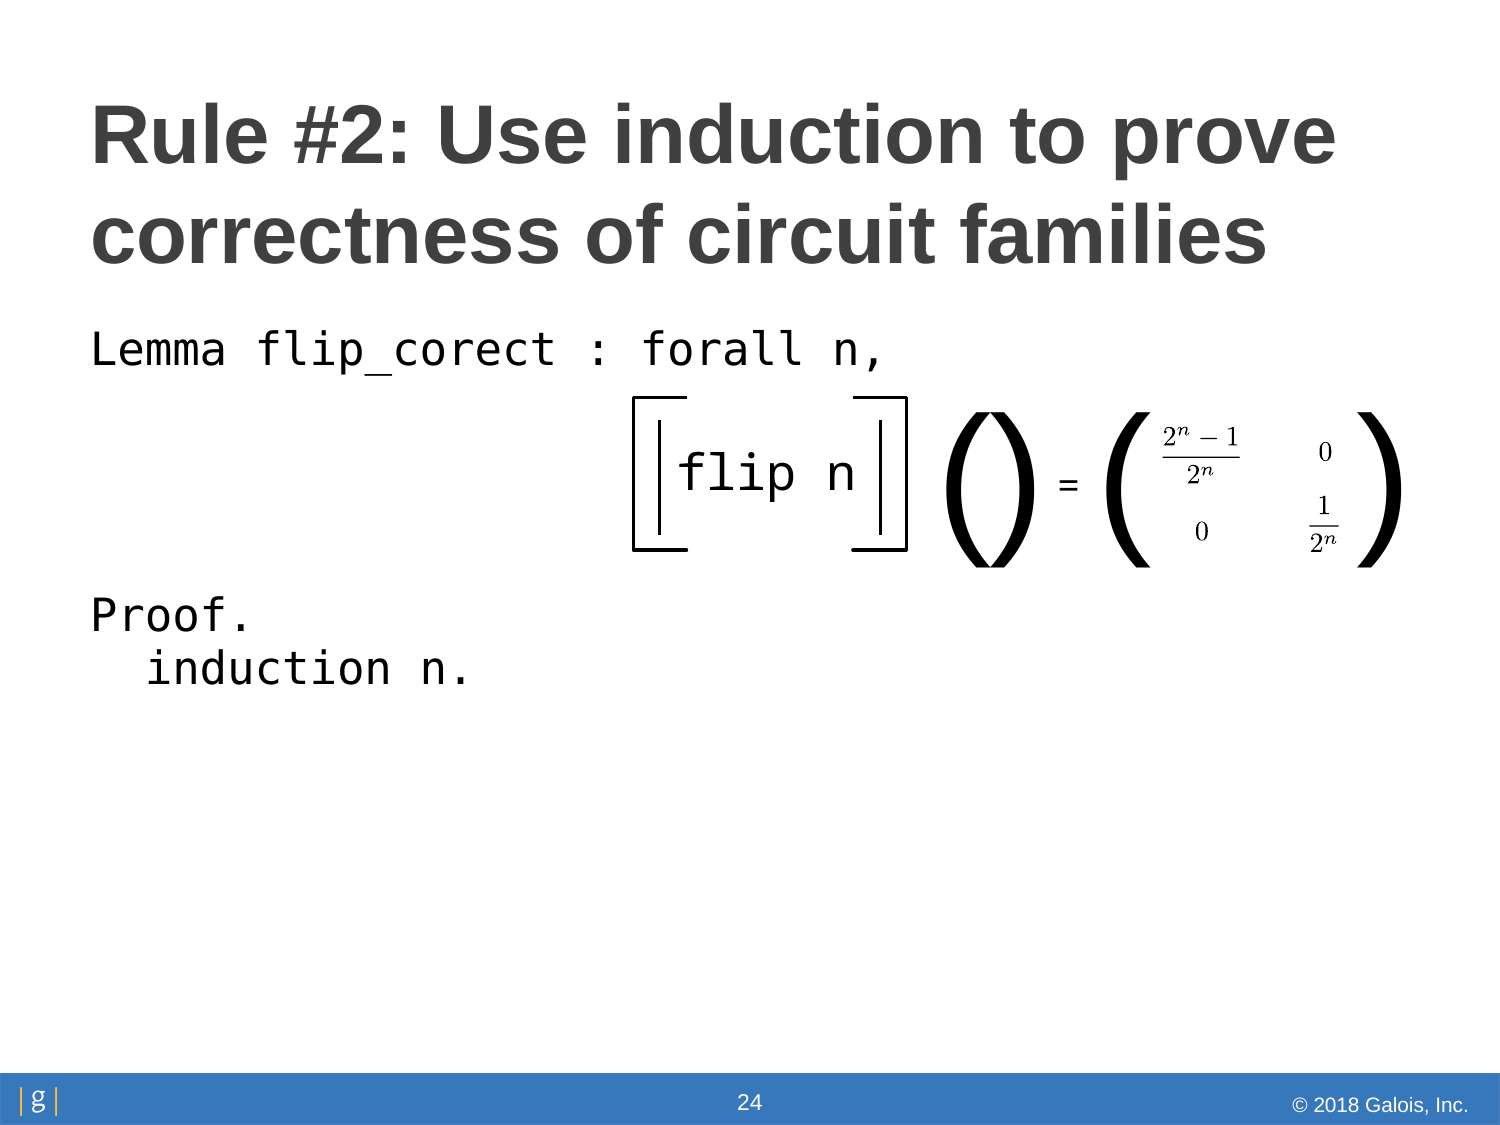

# Rule #2: Use induction to prove correctness of circuit families
Lemma flip_corect : forall n,
Proof.
 induction n.
(
)
(
)
=
flip n
flip n'
H
|0〉
1